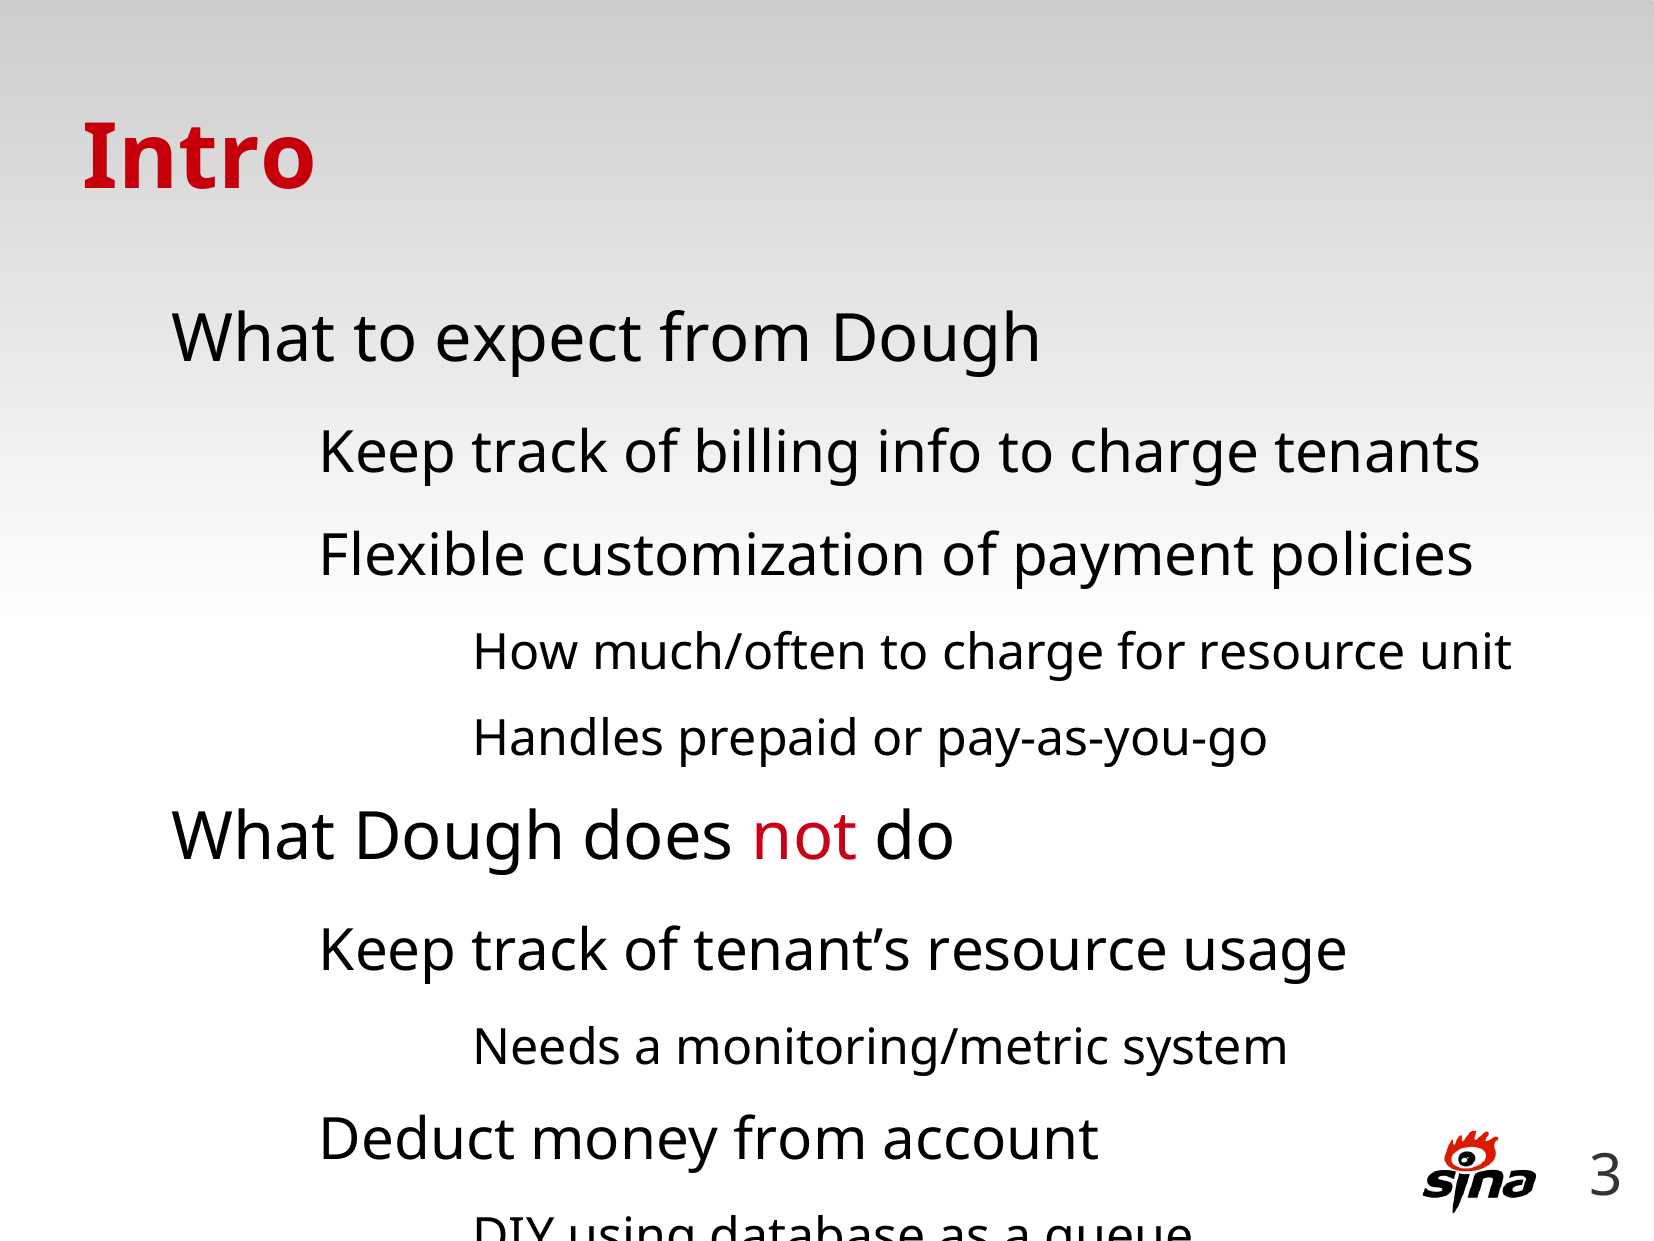

# Intro
What to expect from Dough
Keep track of billing info to charge tenants
Flexible customization of payment policies
How much/often to charge for resource unit
Handles prepaid or pay-as-you-go
What Dough does not do
Keep track of tenant’s resource usage
Needs a monitoring/metric system
Deduct money from account
DIY using database as a queue
3